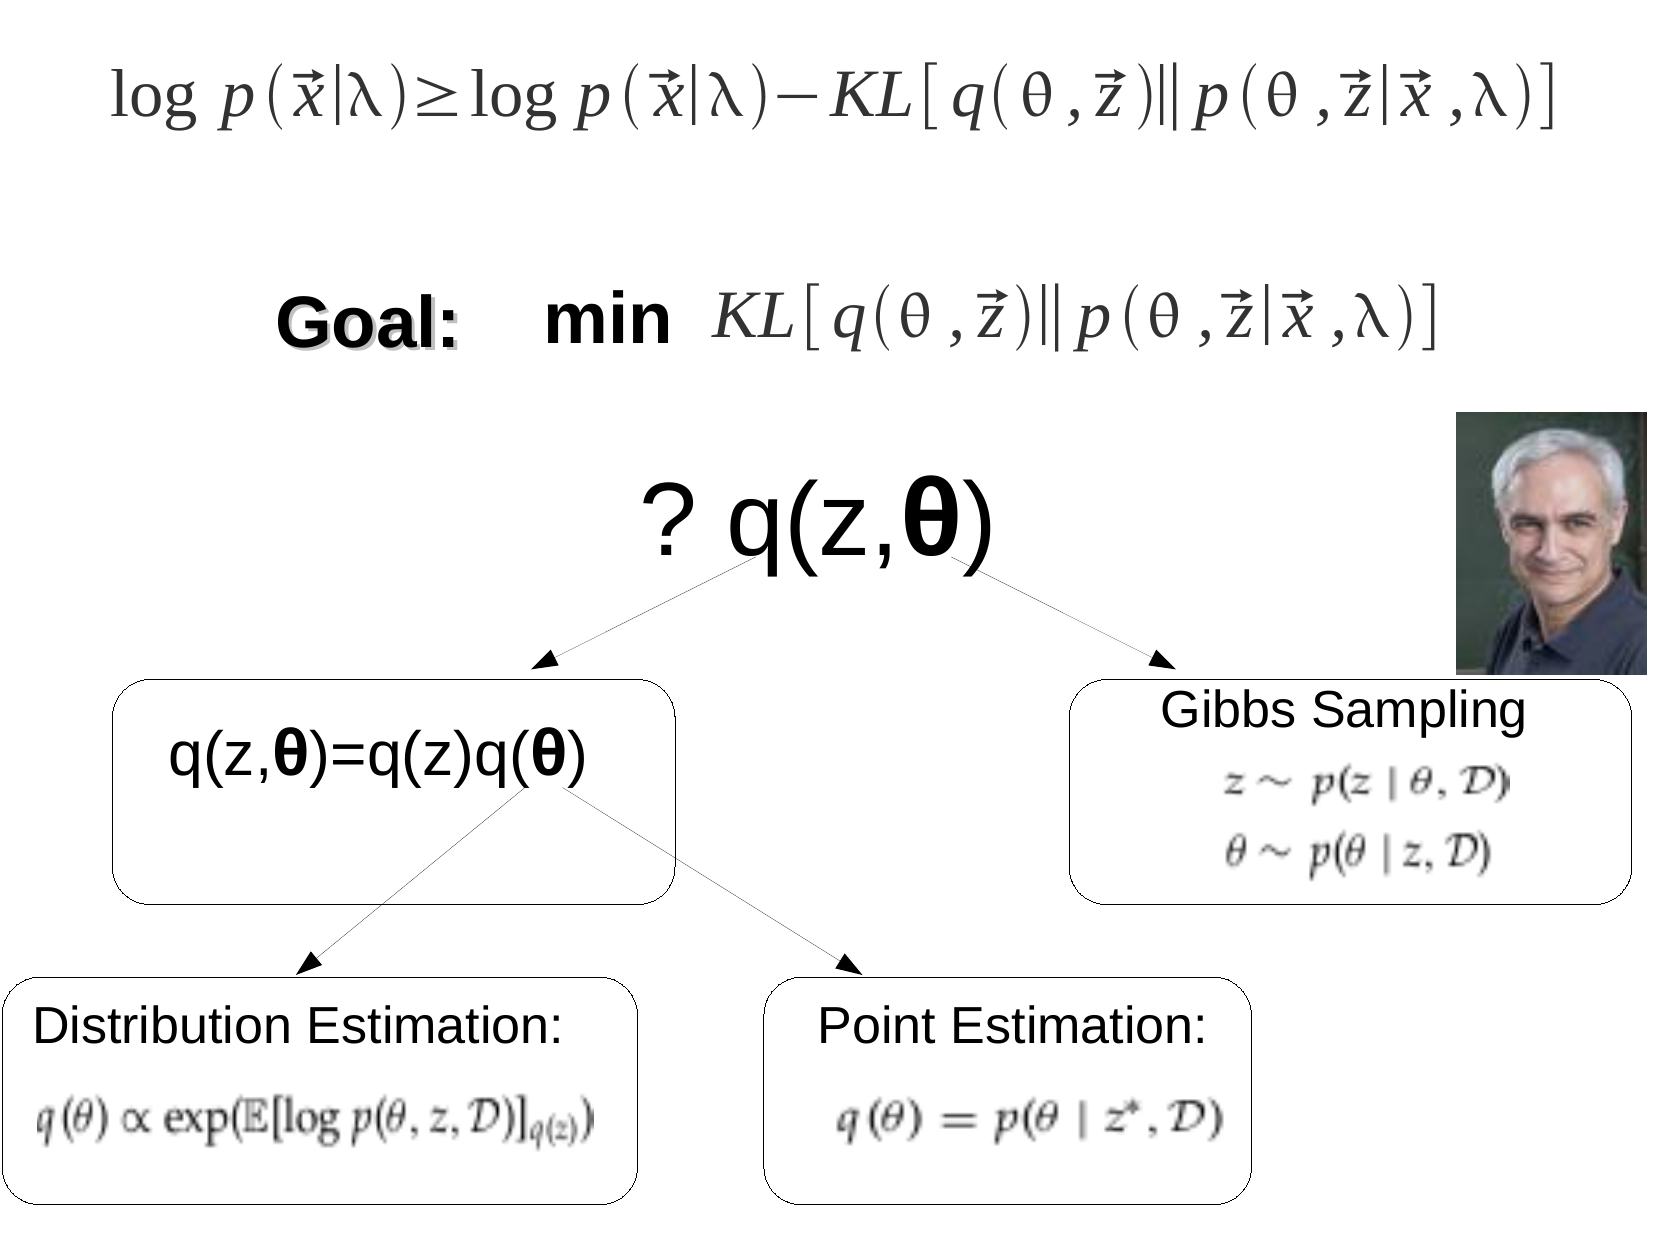

min
Goal:
? q(z,θ)
Gibbs Sampling
q(z,θ)=q(z)q(θ)
Point Estimation:
Distribution Estimation: